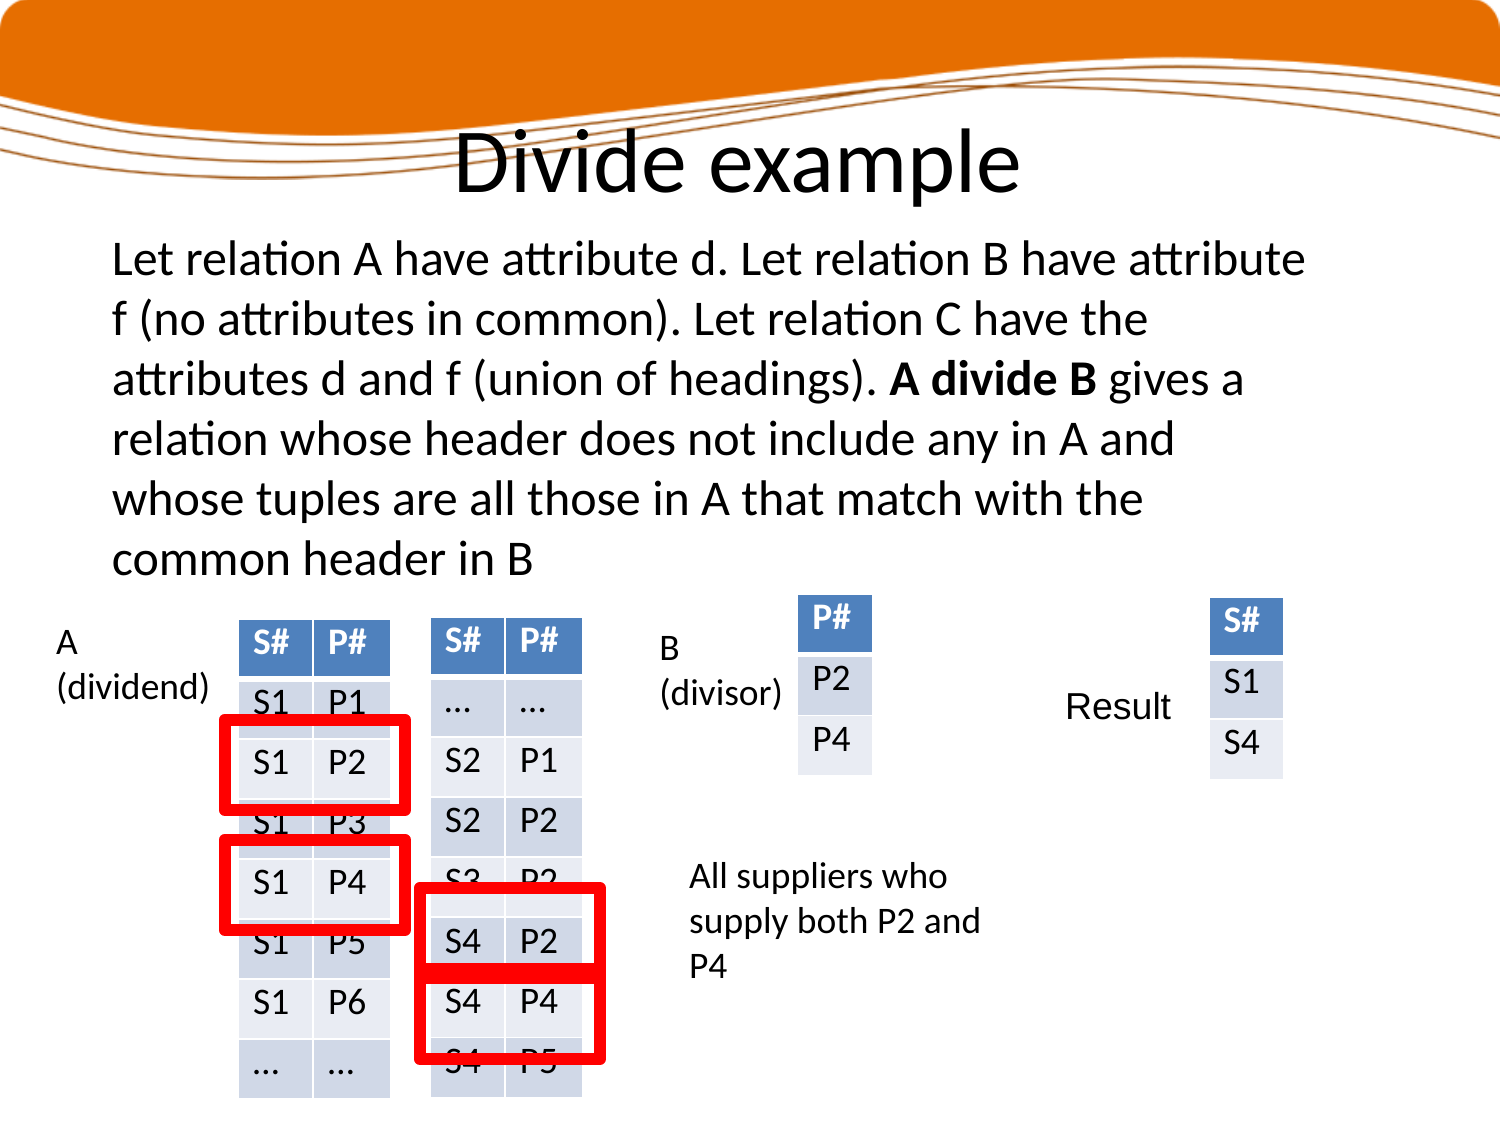

Divide example
| |
| --- |
| |
Let relation A have attribute d. Let relation B have attribute f (no attributes in common). Let relation C have the attributes d and f (union of headings). A divide B gives a relation whose header does not include any in A and whose tuples are all those in A that match with the common header in B
| | |
| --- | --- |
| | |
| | |
| | |
| | |
| | |
| P# |
| --- |
| P2 |
| P4 |
| S# |
| --- |
| S1 |
| S4 |
A
(dividend)
B
(divisor)
| S# | P# |
| --- | --- |
| … | … |
| S2 | P1 |
| S2 | P2 |
| S3 | P2 |
| S4 | P2 |
| S4 | P4 |
| S4 | P5 |
| S# | P# |
| --- | --- |
| S1 | P1 |
| S1 | P2 |
| S1 | P3 |
| S1 | P4 |
| S1 | P5 |
| S1 | P6 |
| … | … |
Result
| |
| --- |
| |
| |
All suppliers who supply both P2 and P4